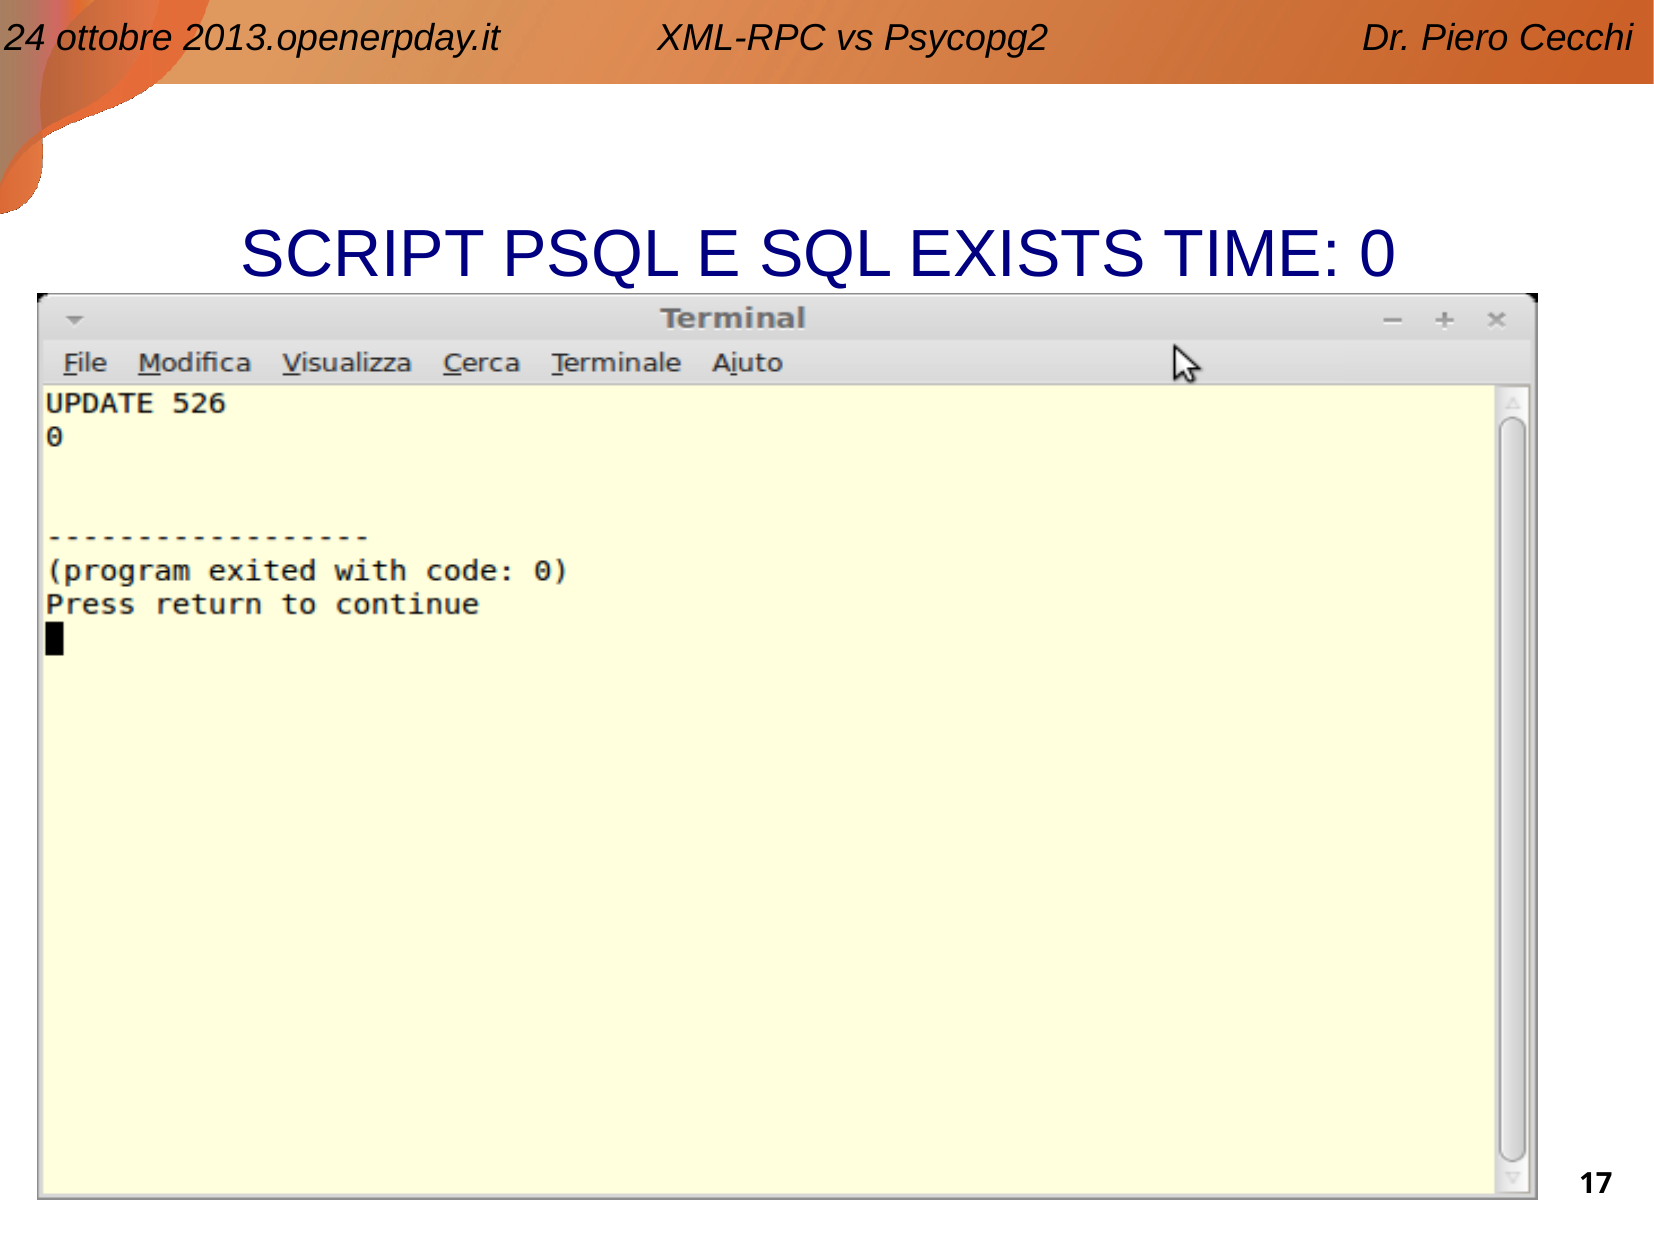

# SCRIPT PSQL E SQL EXISTS TIME: 0